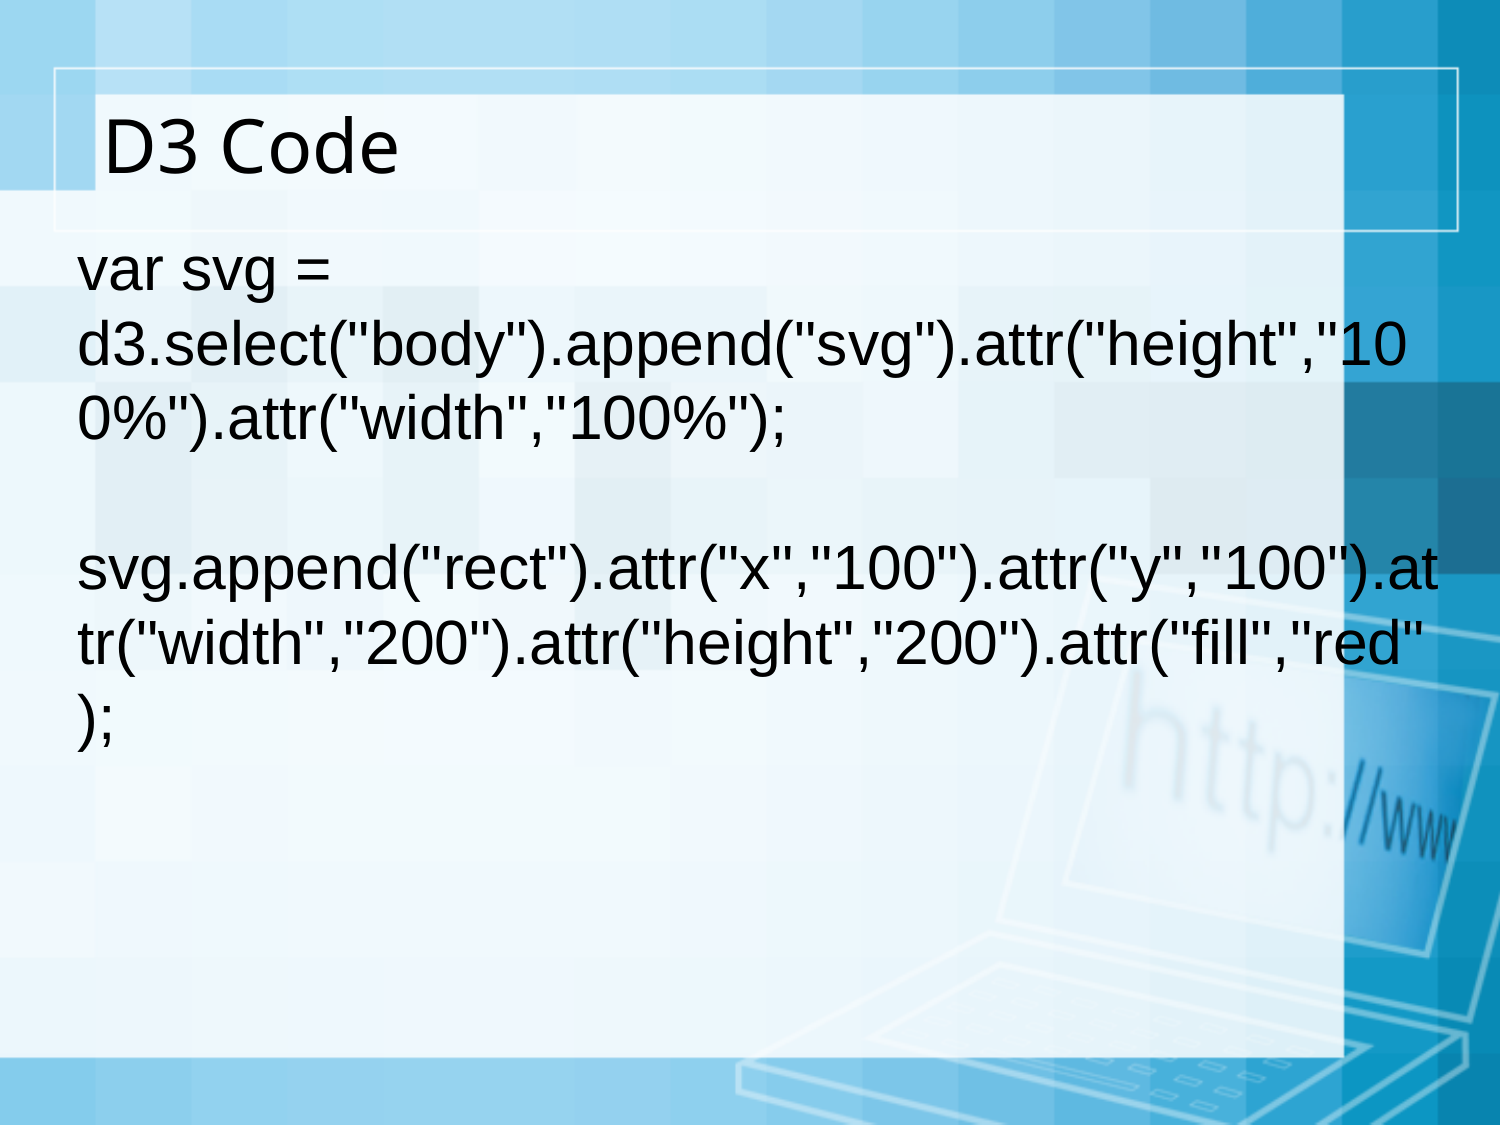

# D3 Code
var svg = d3.select("body").append("svg").attr("height","100%").attr("width","100%");
svg.append("rect").attr("x","100").attr("y","100").attr("width","200").attr("height","200").attr("fill","red");